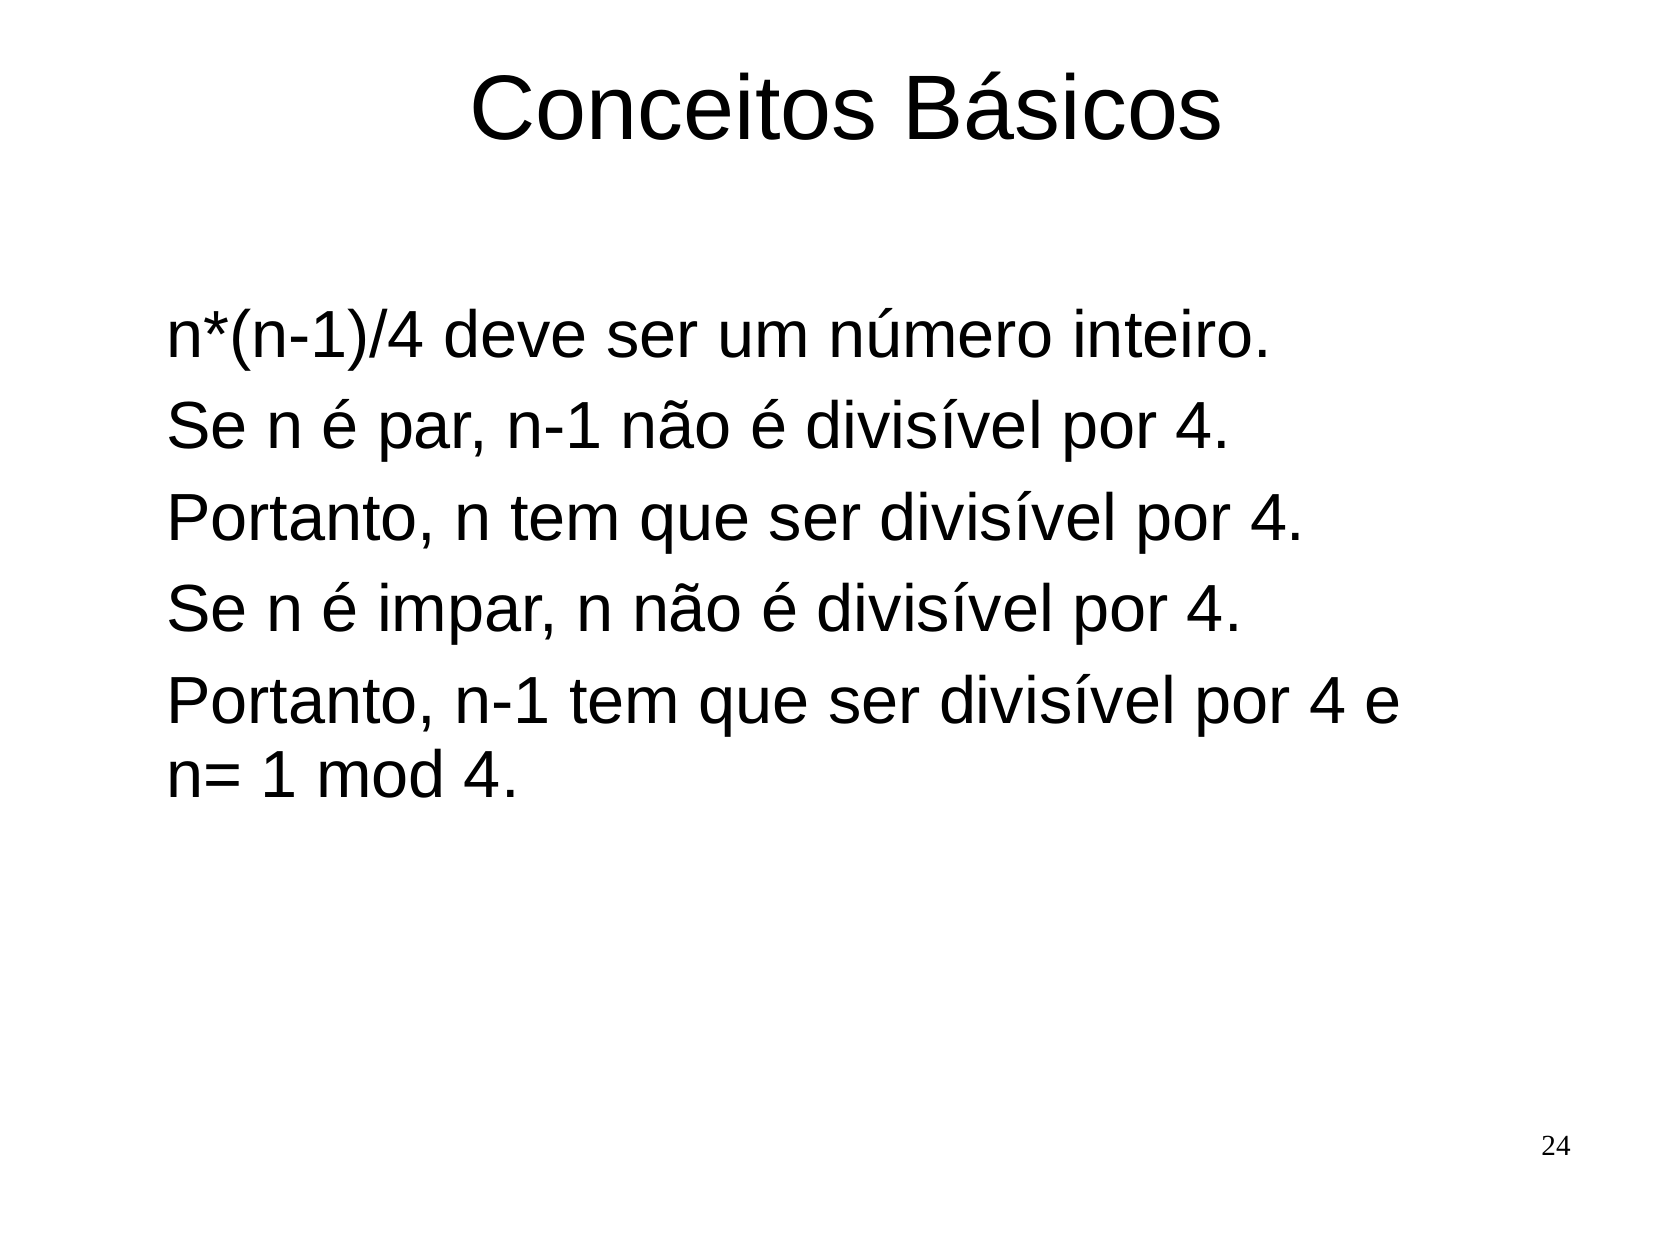

# Conceitos Básicos
n*(n-1)/4 deve ser um número inteiro.
Se n é par, n-1 não é divisível por 4.
Portanto, n tem que ser divisível por 4.
Se n é impar, n não é divisível por 4.
Portanto, n-1 tem que ser divisível por 4 e 		n= 1 mod 4.
24